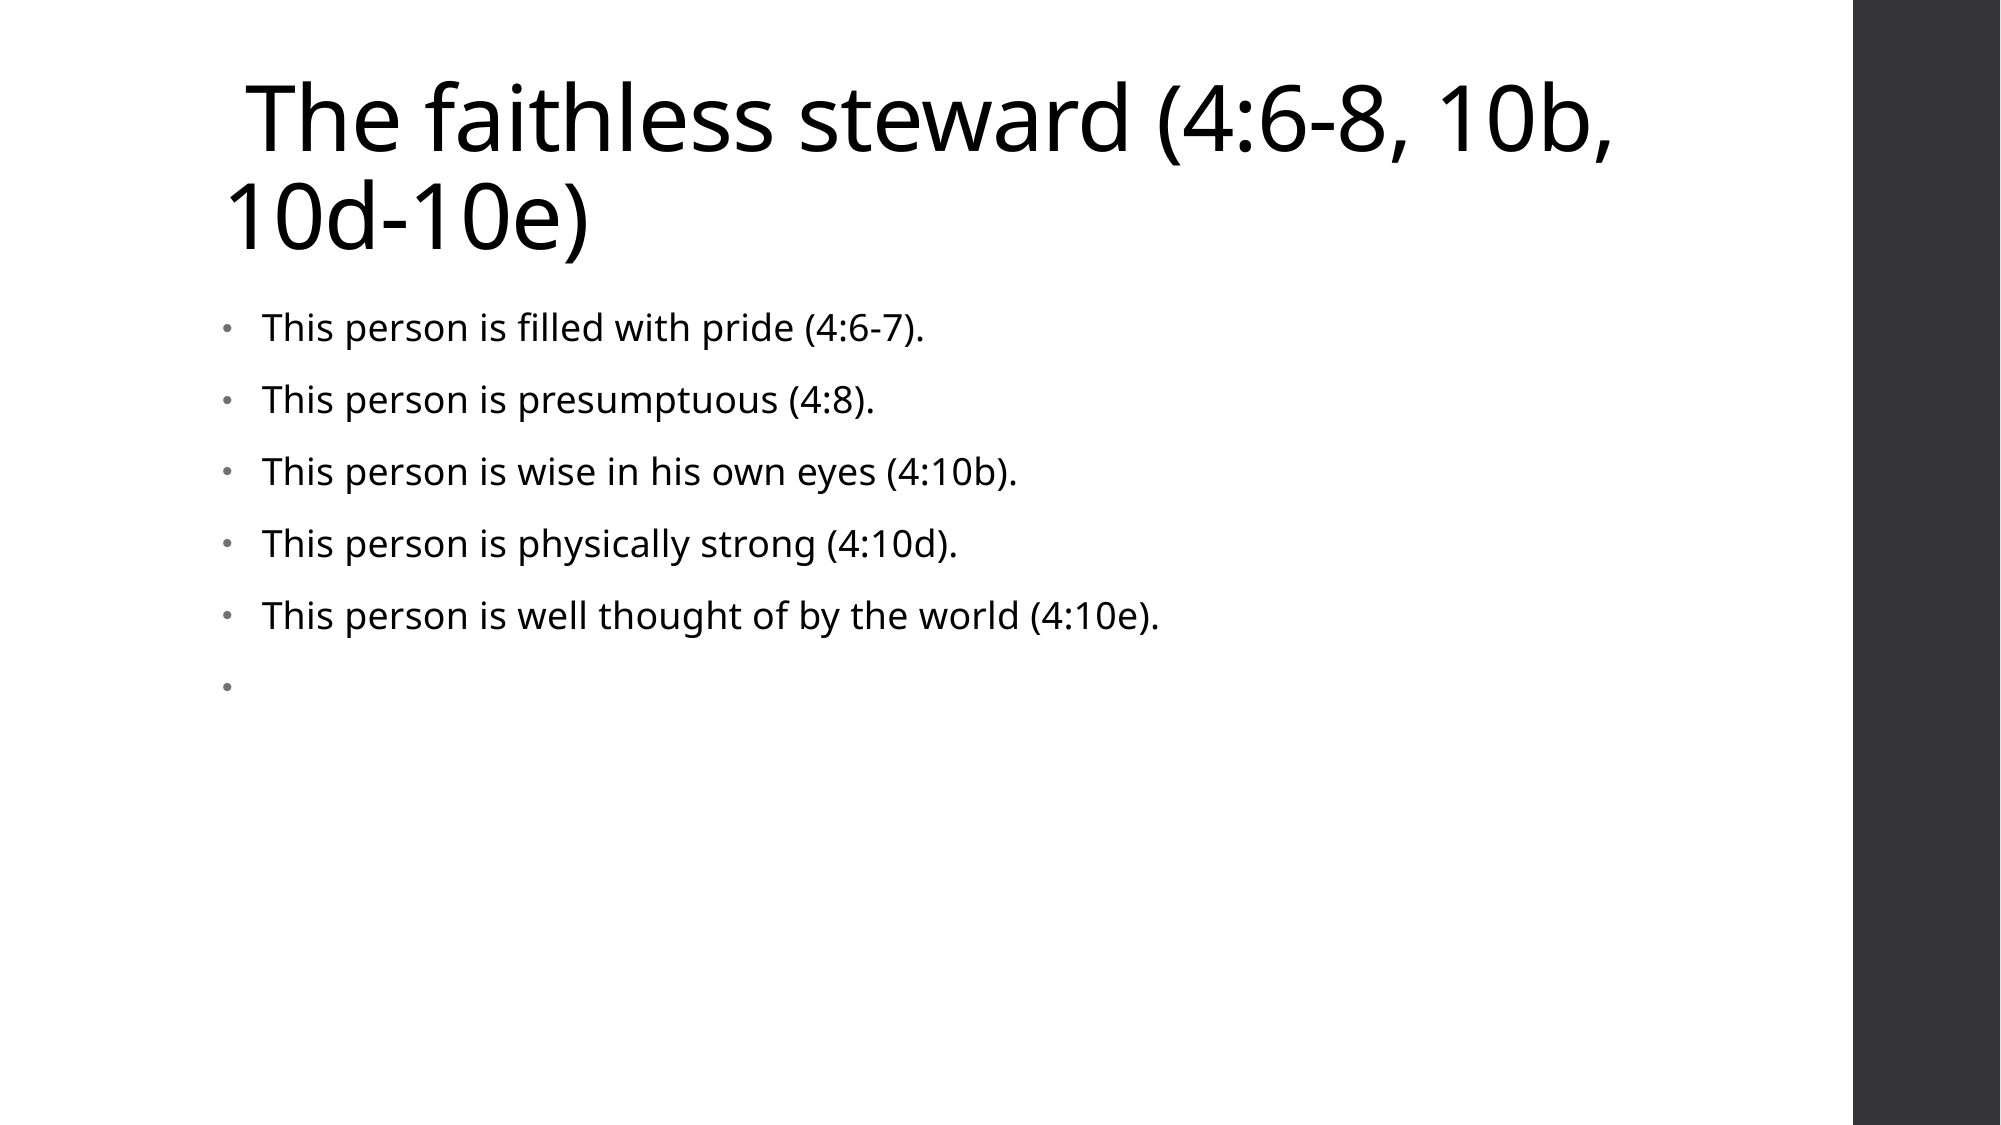

# The faithless steward (4:6-8, 10b, 10d-10e)
 This person is filled with pride (4:6-7).
 This person is presumptuous (4:8).
 This person is wise in his own eyes (4:10b).
 This person is physically strong (4:10d).
 This person is well thought of by the world (4:10e).